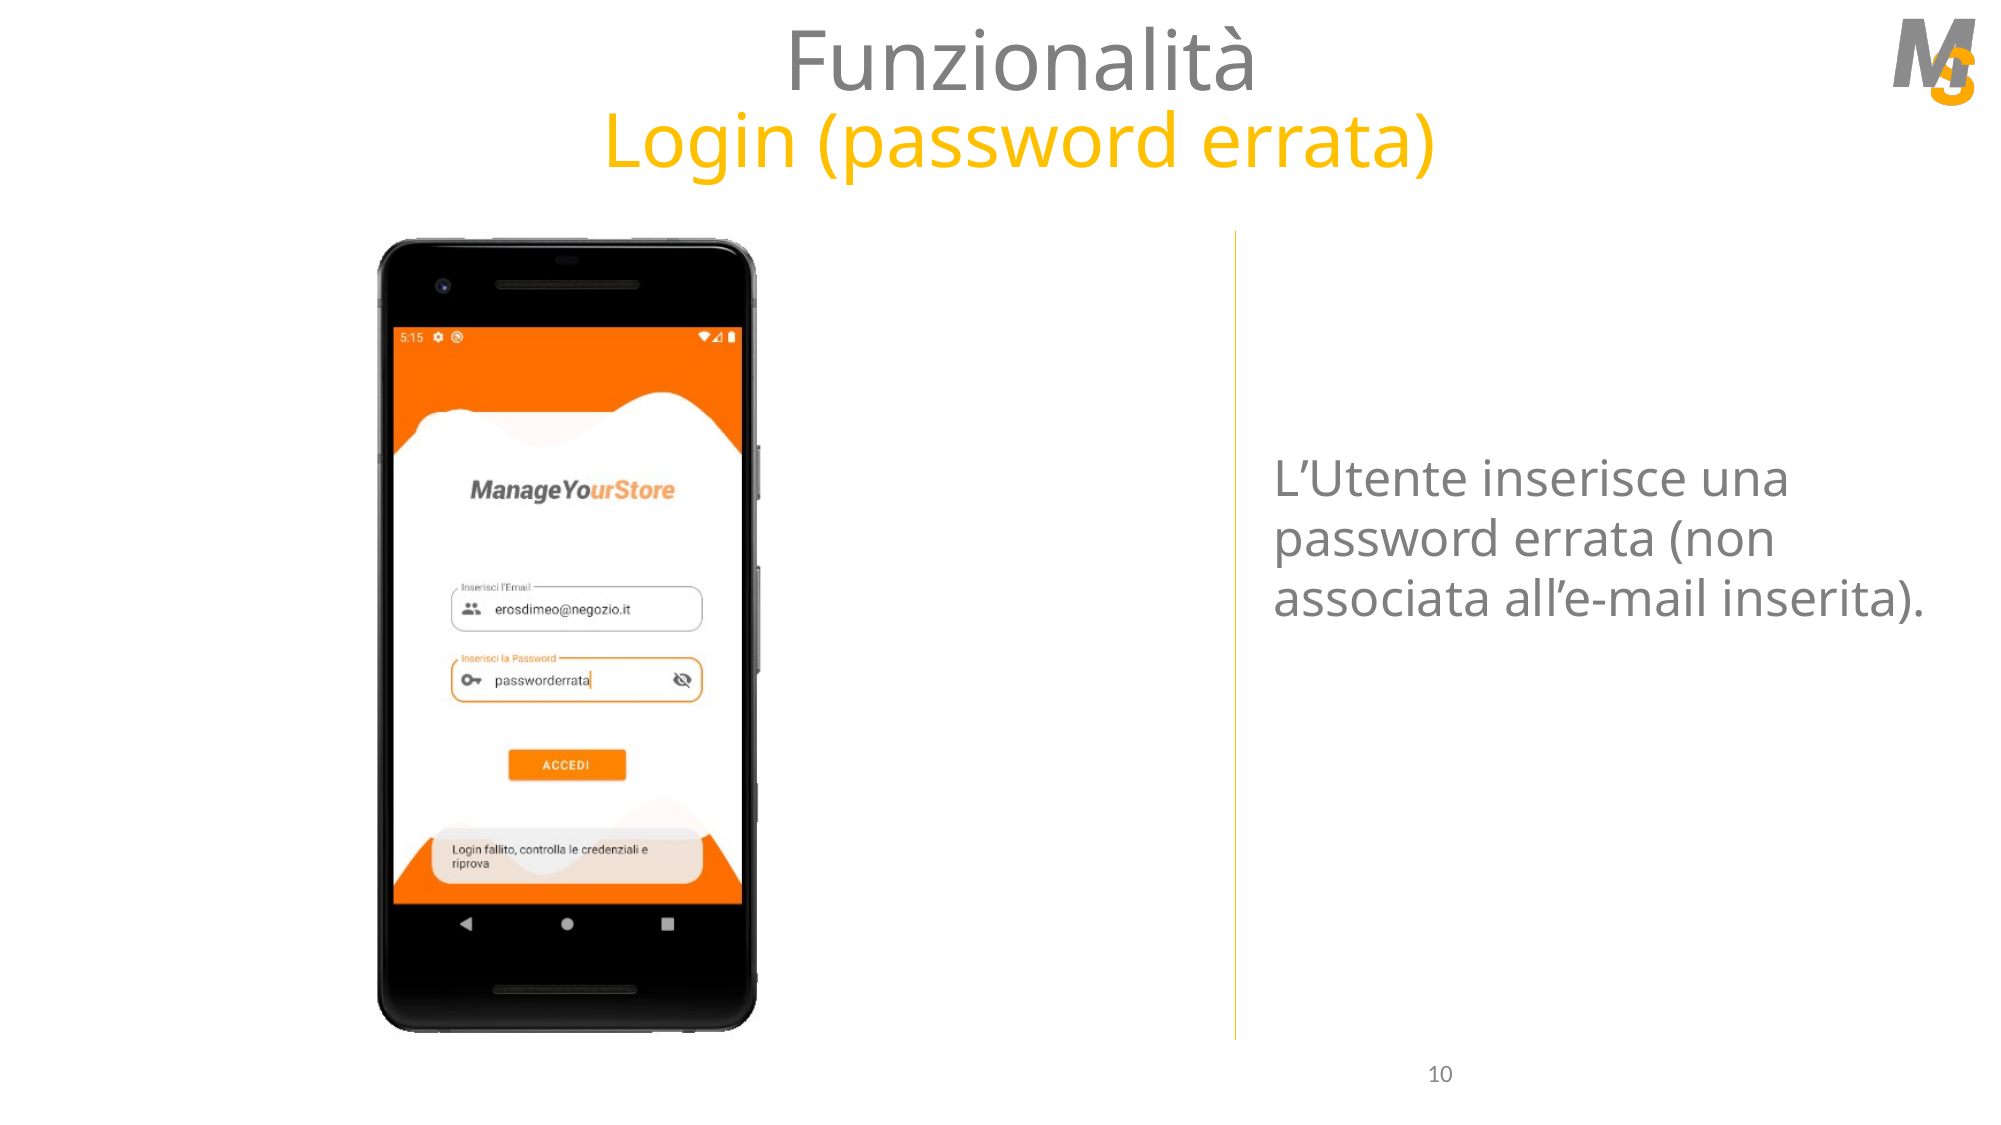

Funzionalità
Login (password errata)
L’Utente inserisce una password errata (non associata all’e-mail inserita).